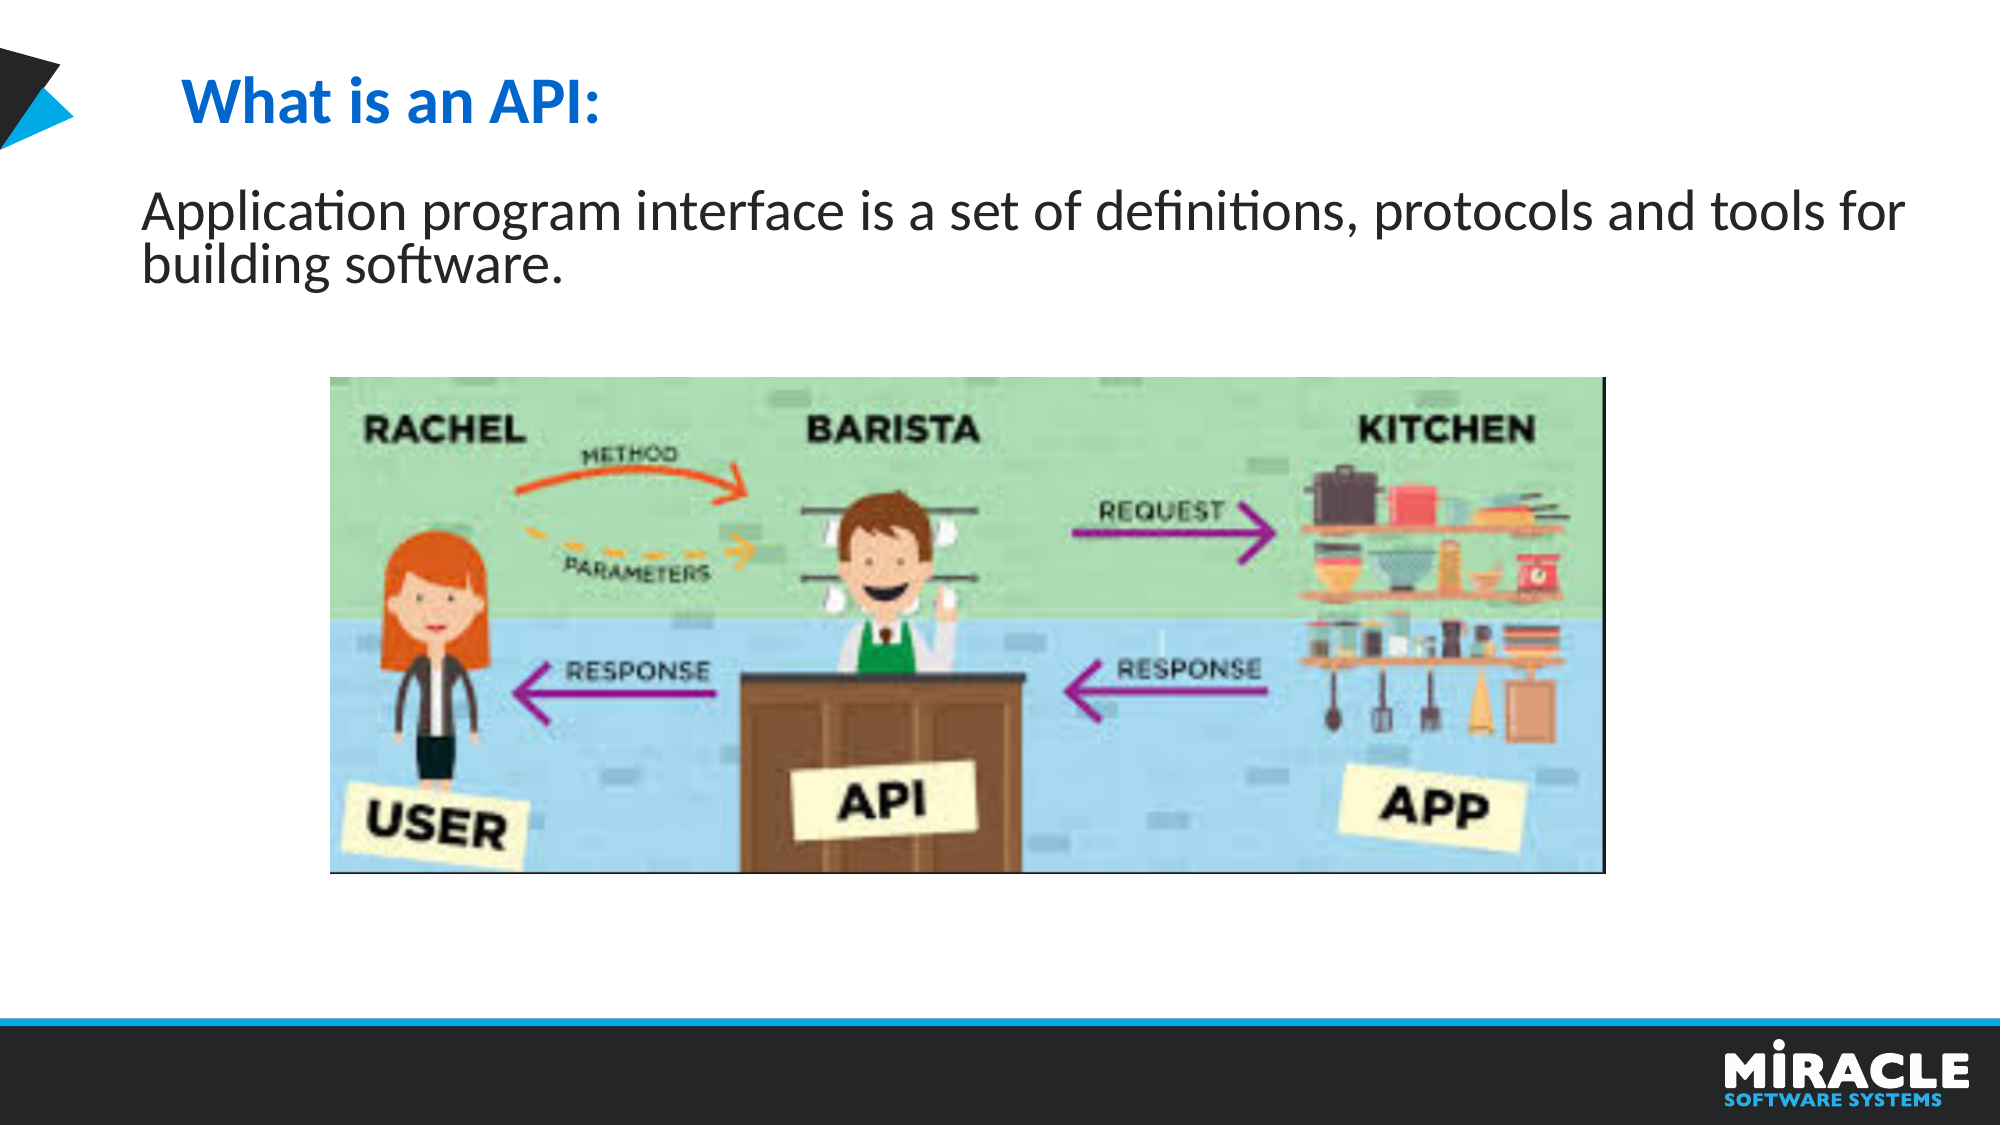

# What is an API:
Application program interface is a set of definitions, protocols and tools for building software.